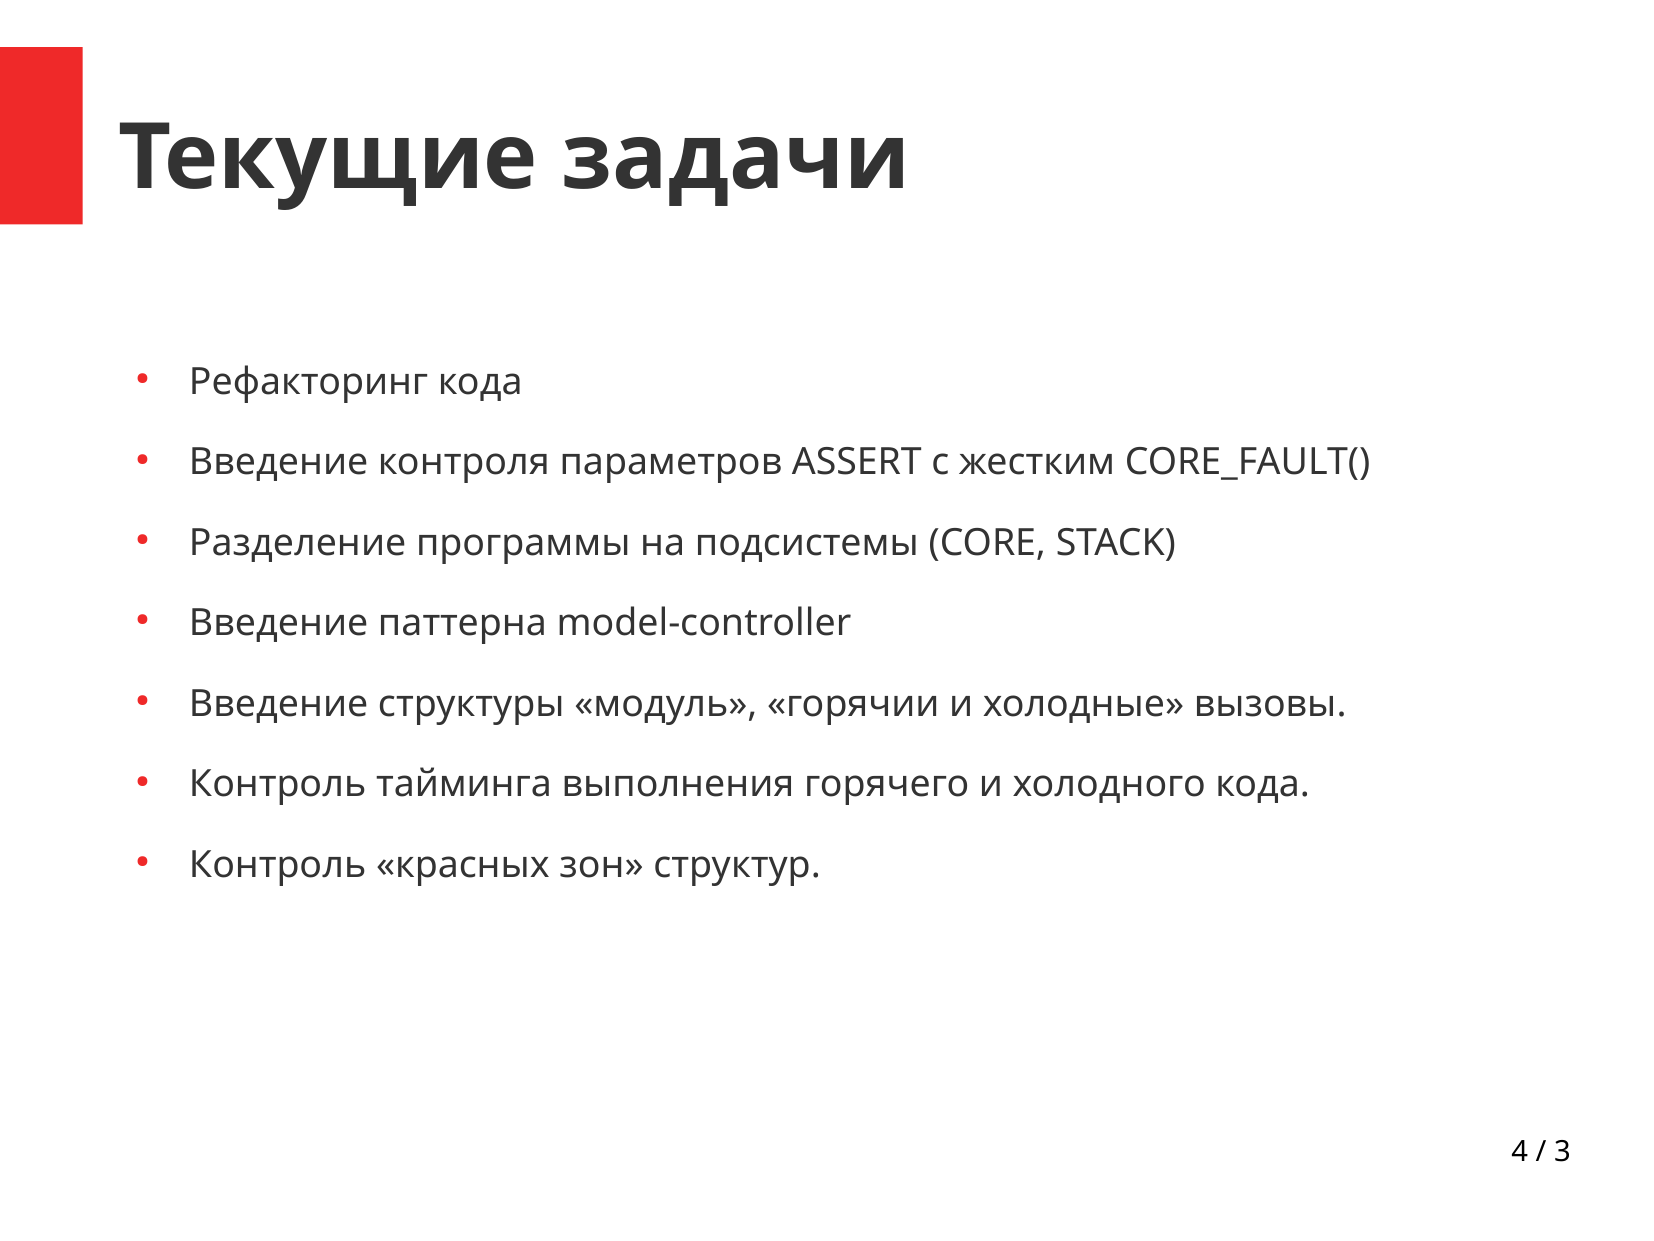

# Текущие задачи
Рефакторинг кода
Введение контроля параметров ASSERT с жестким CORE_FAULT()
Разделение программы на подсистемы (CORE, STACK)
Введение паттерна model-controller
Введение структуры «модуль», «горячии и холодные» вызовы.
Контроль тайминга выполнения горячего и холодного кода.
Контроль «красных зон» структур.
4